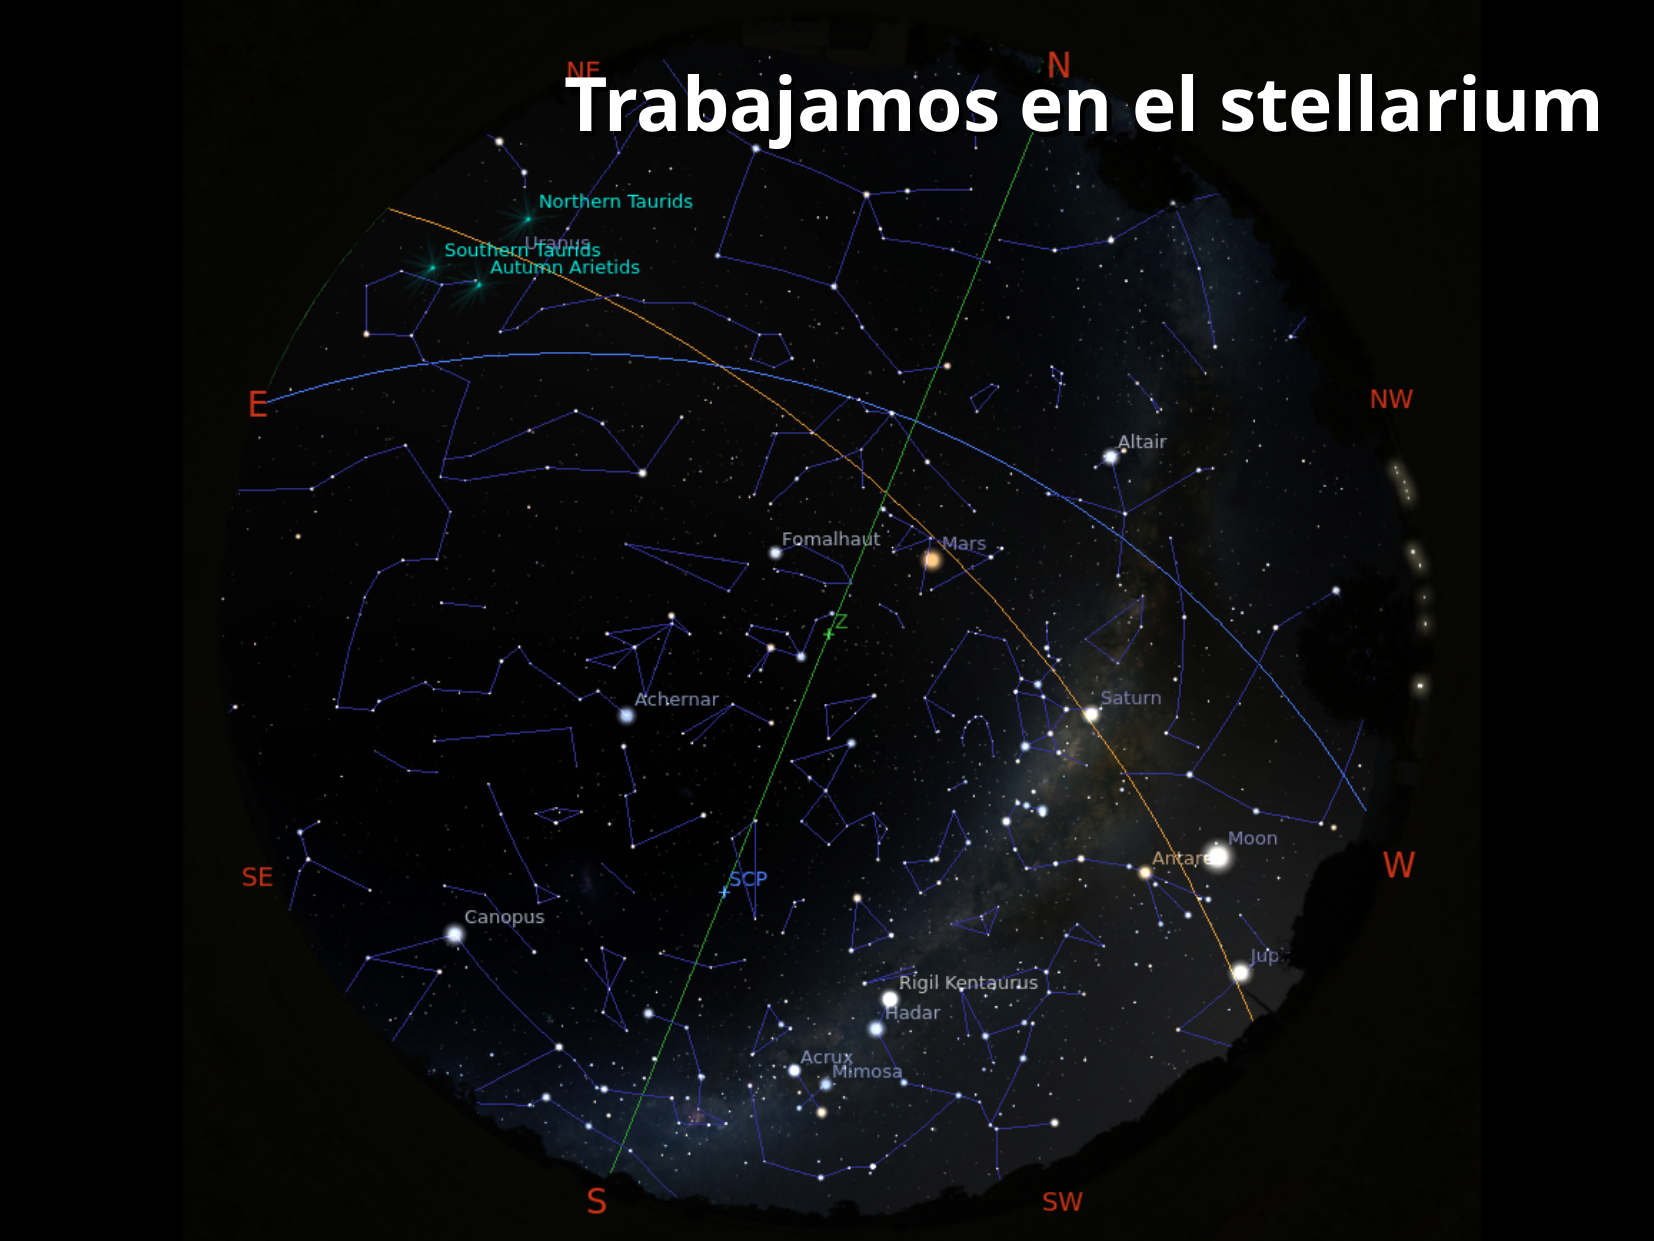

# Trabajamos en el stellarium
Oct 10, 2018
Asorey IPAC 2018 U02C03 08/16
5